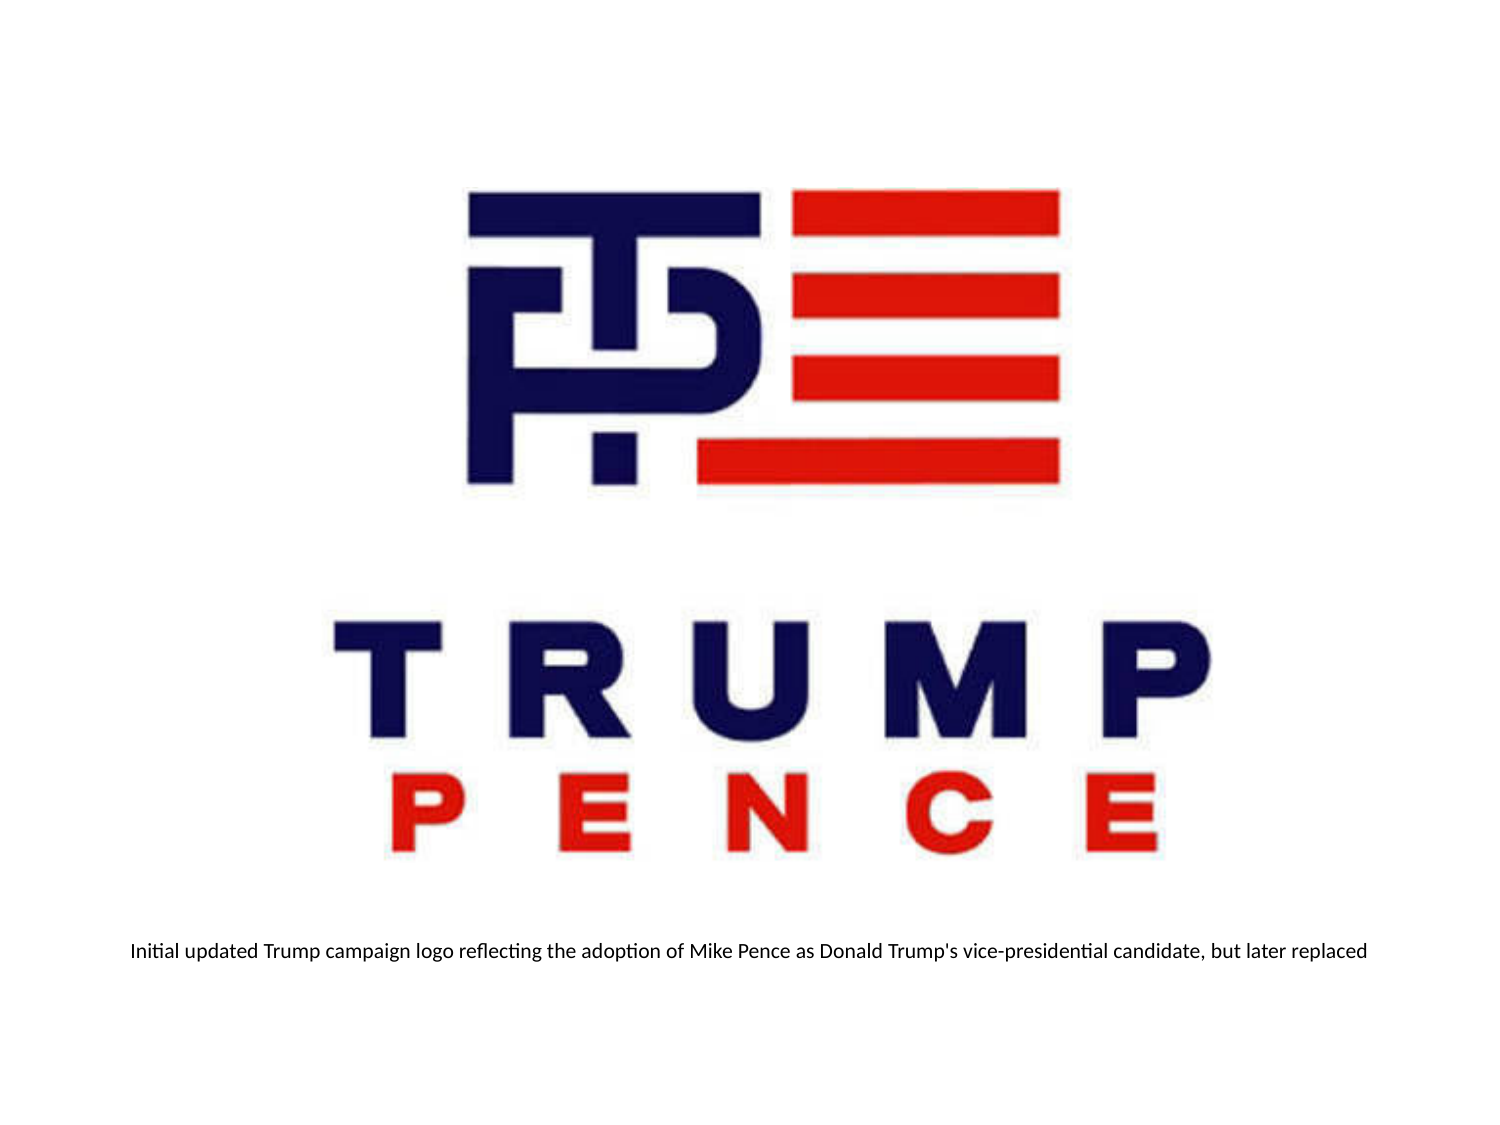

Initial updated Trump campaign logo reflecting the adoption of Mike Pence as Donald Trump's vice-presidential candidate, but later replaced